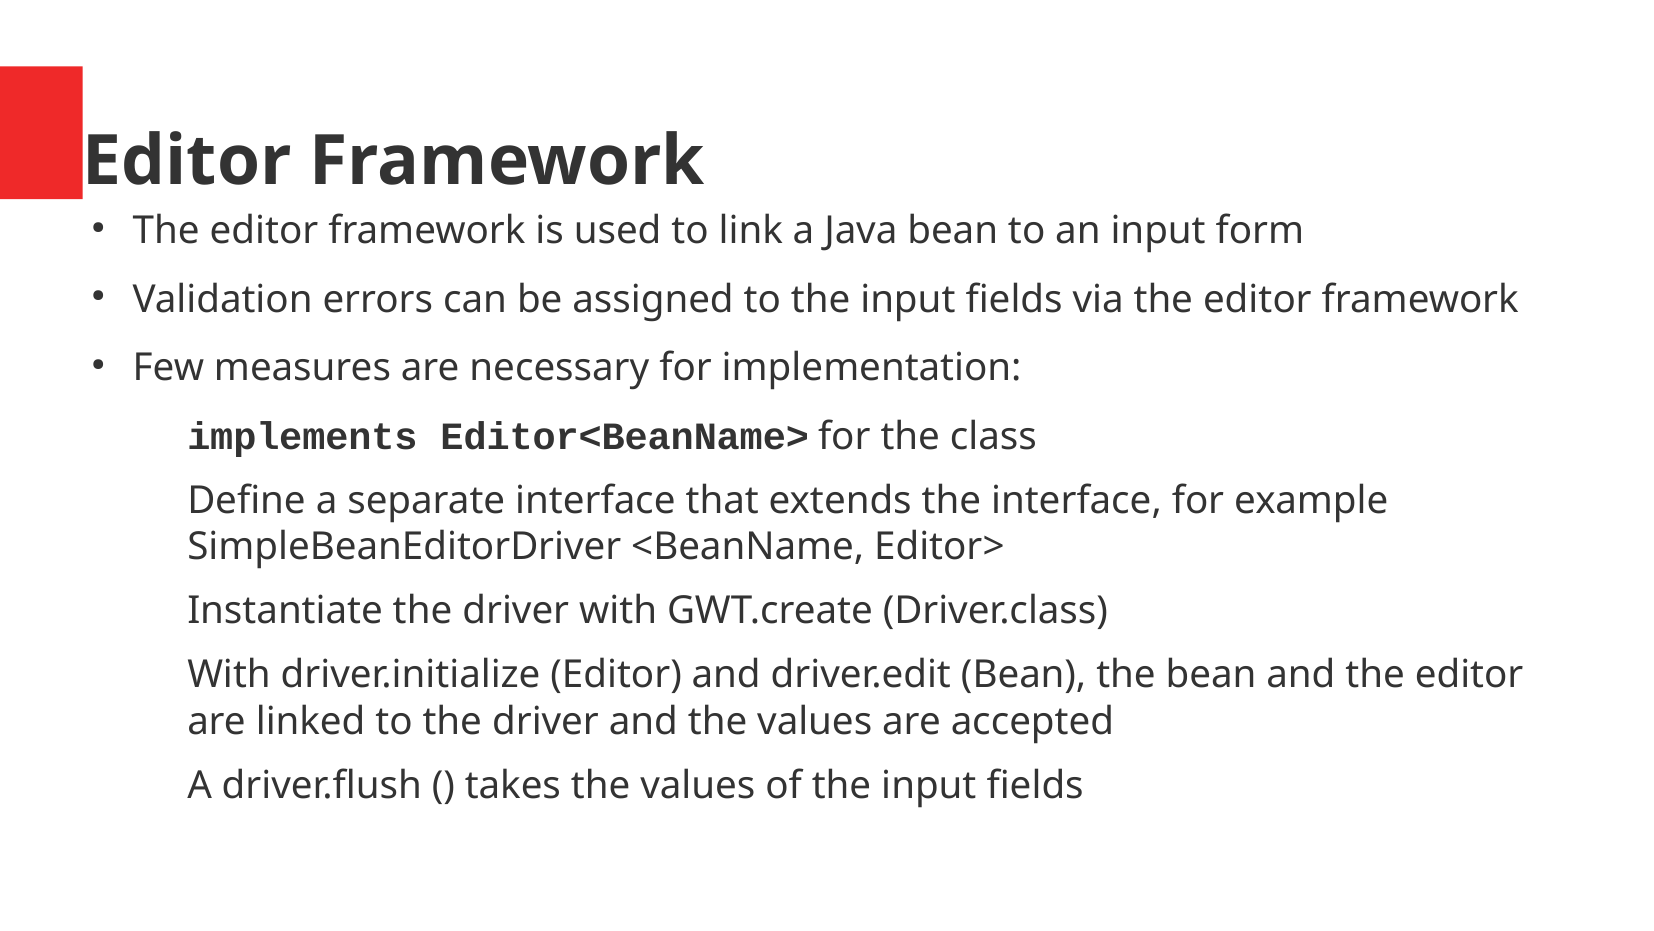

# Editor Framework
The editor framework is used to link a Java bean to an input form
Validation errors can be assigned to the input fields via the editor framework
Few measures are necessary for implementation:
implements Editor<BeanName> for the class
Define a separate interface that extends the interface, for example SimpleBeanEditorDriver <BeanName, Editor>
Instantiate the driver with GWT.create (Driver.class)
With driver.initialize (Editor) and driver.edit (Bean), the bean and the editor are linked to the driver and the values are accepted
A driver.flush () takes the values of the input fields